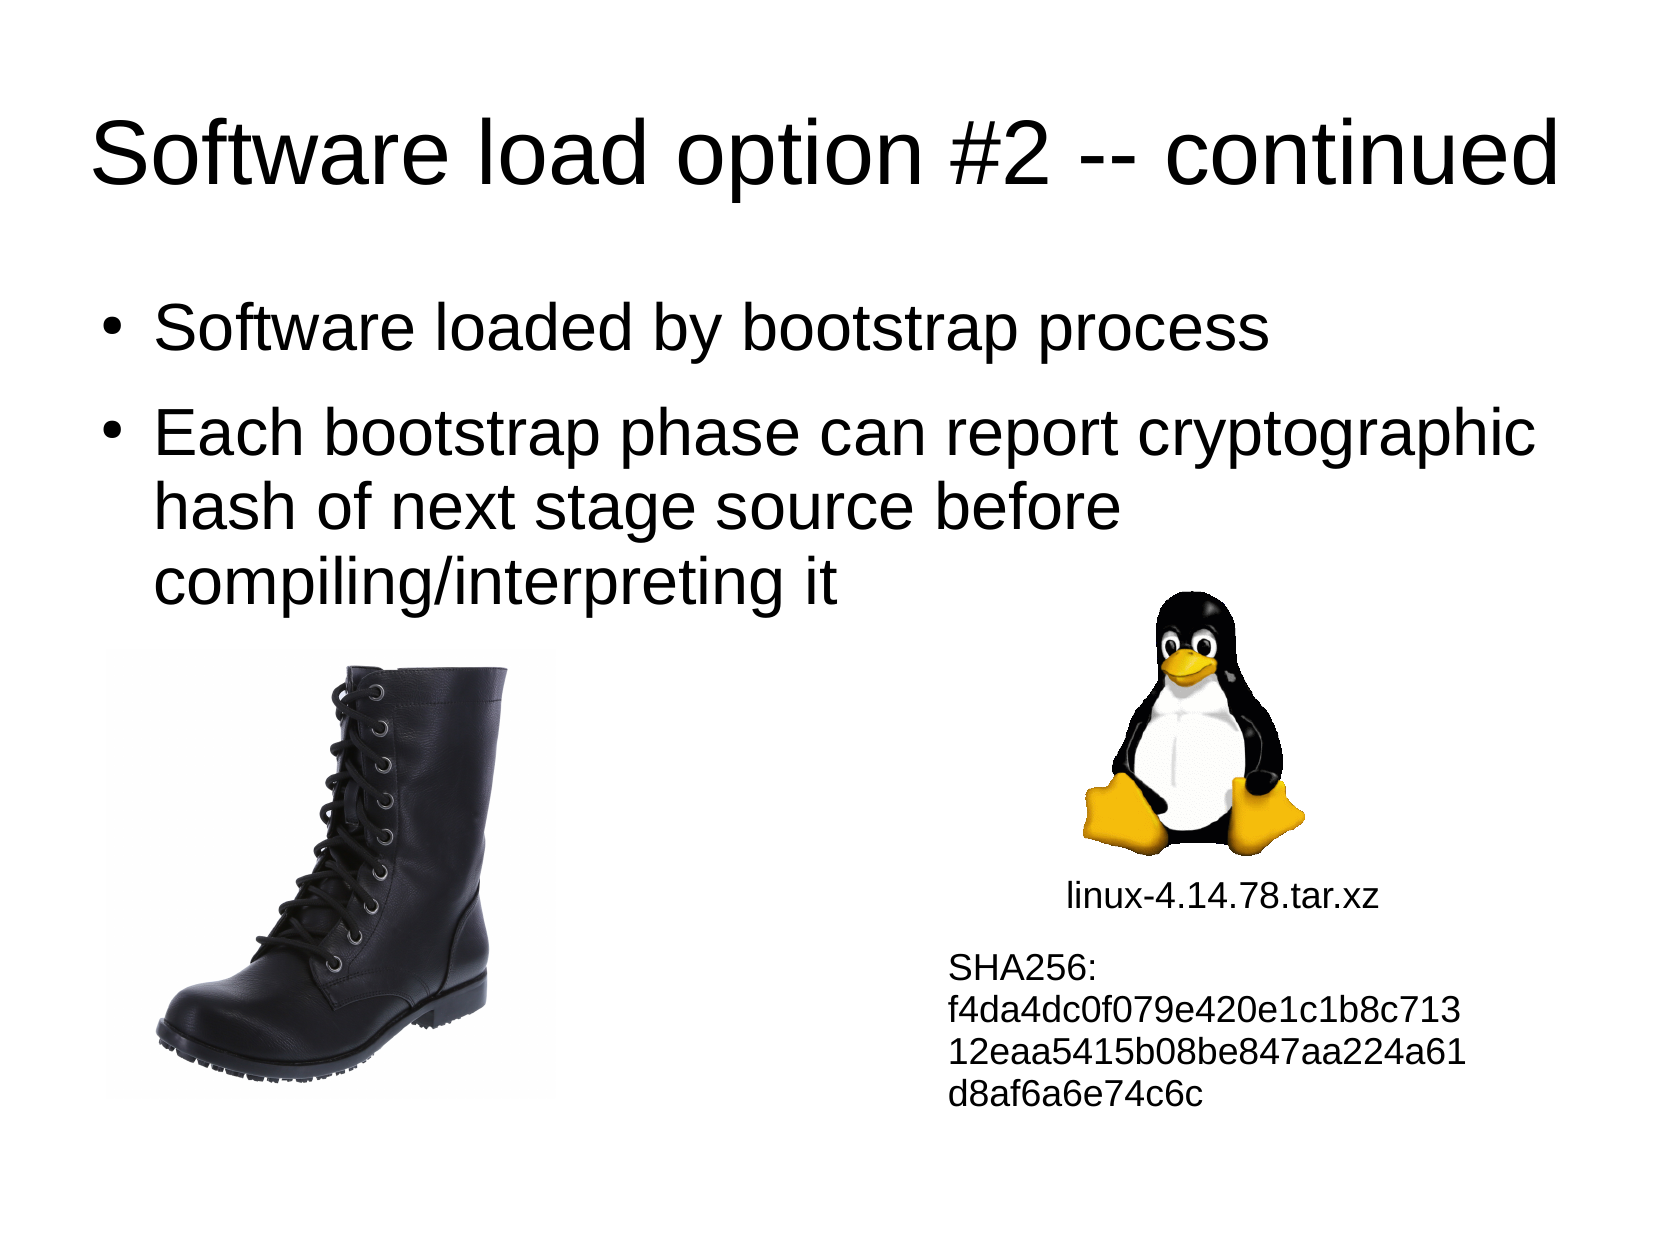

# Software load option #2 -- continued
Software loaded by bootstrap process
Each bootstrap phase can report cryptographic hash of next stage source before compiling/interpreting it
linux-4.14.78.tar.xz
SHA256:
f4da4dc0f079e420e1c1b8c713
12eaa5415b08be847aa224a61
d8af6a6e74c6c